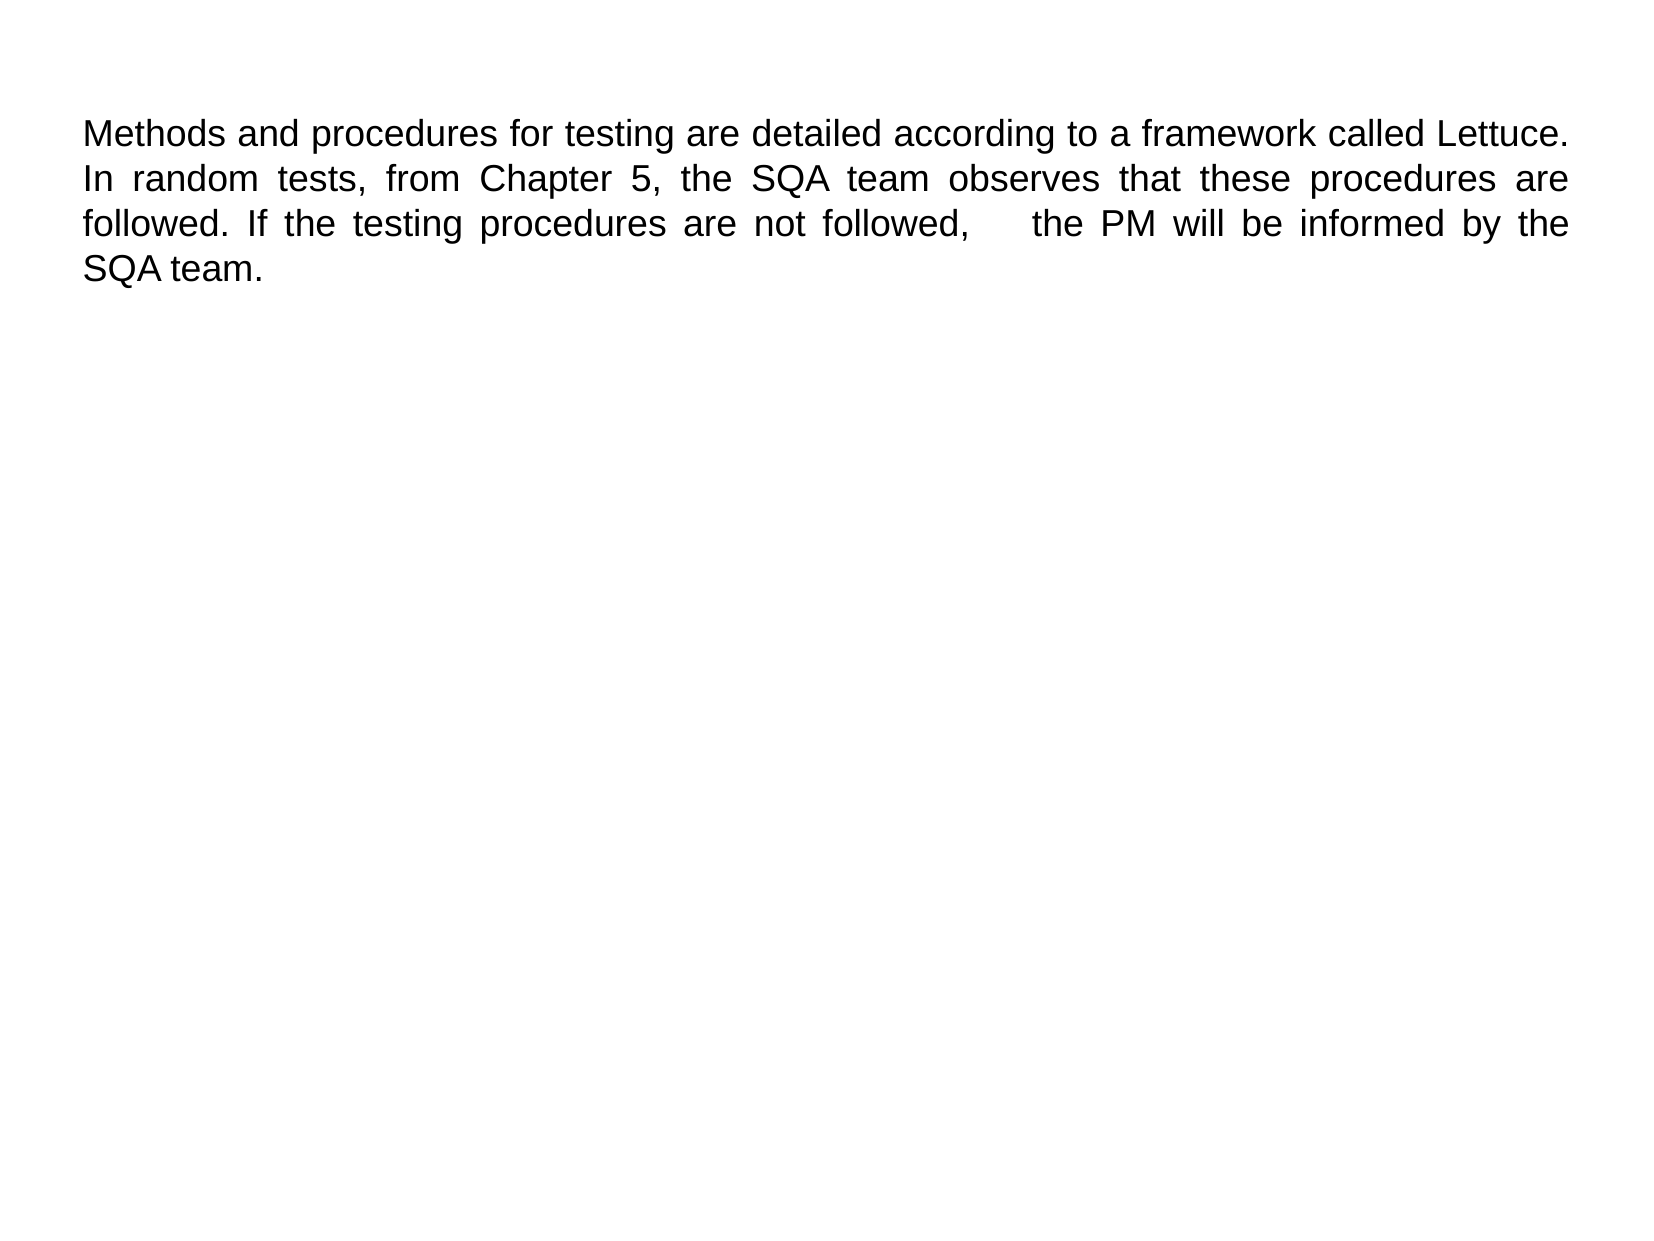

# Methods and procedures for testing are detailed according to a framework called Lettuce. In random tests, from Chapter 5, the SQA team observes that these procedures are followed. If the testing procedures are not followed, 	the PM will be informed by the SQA team.